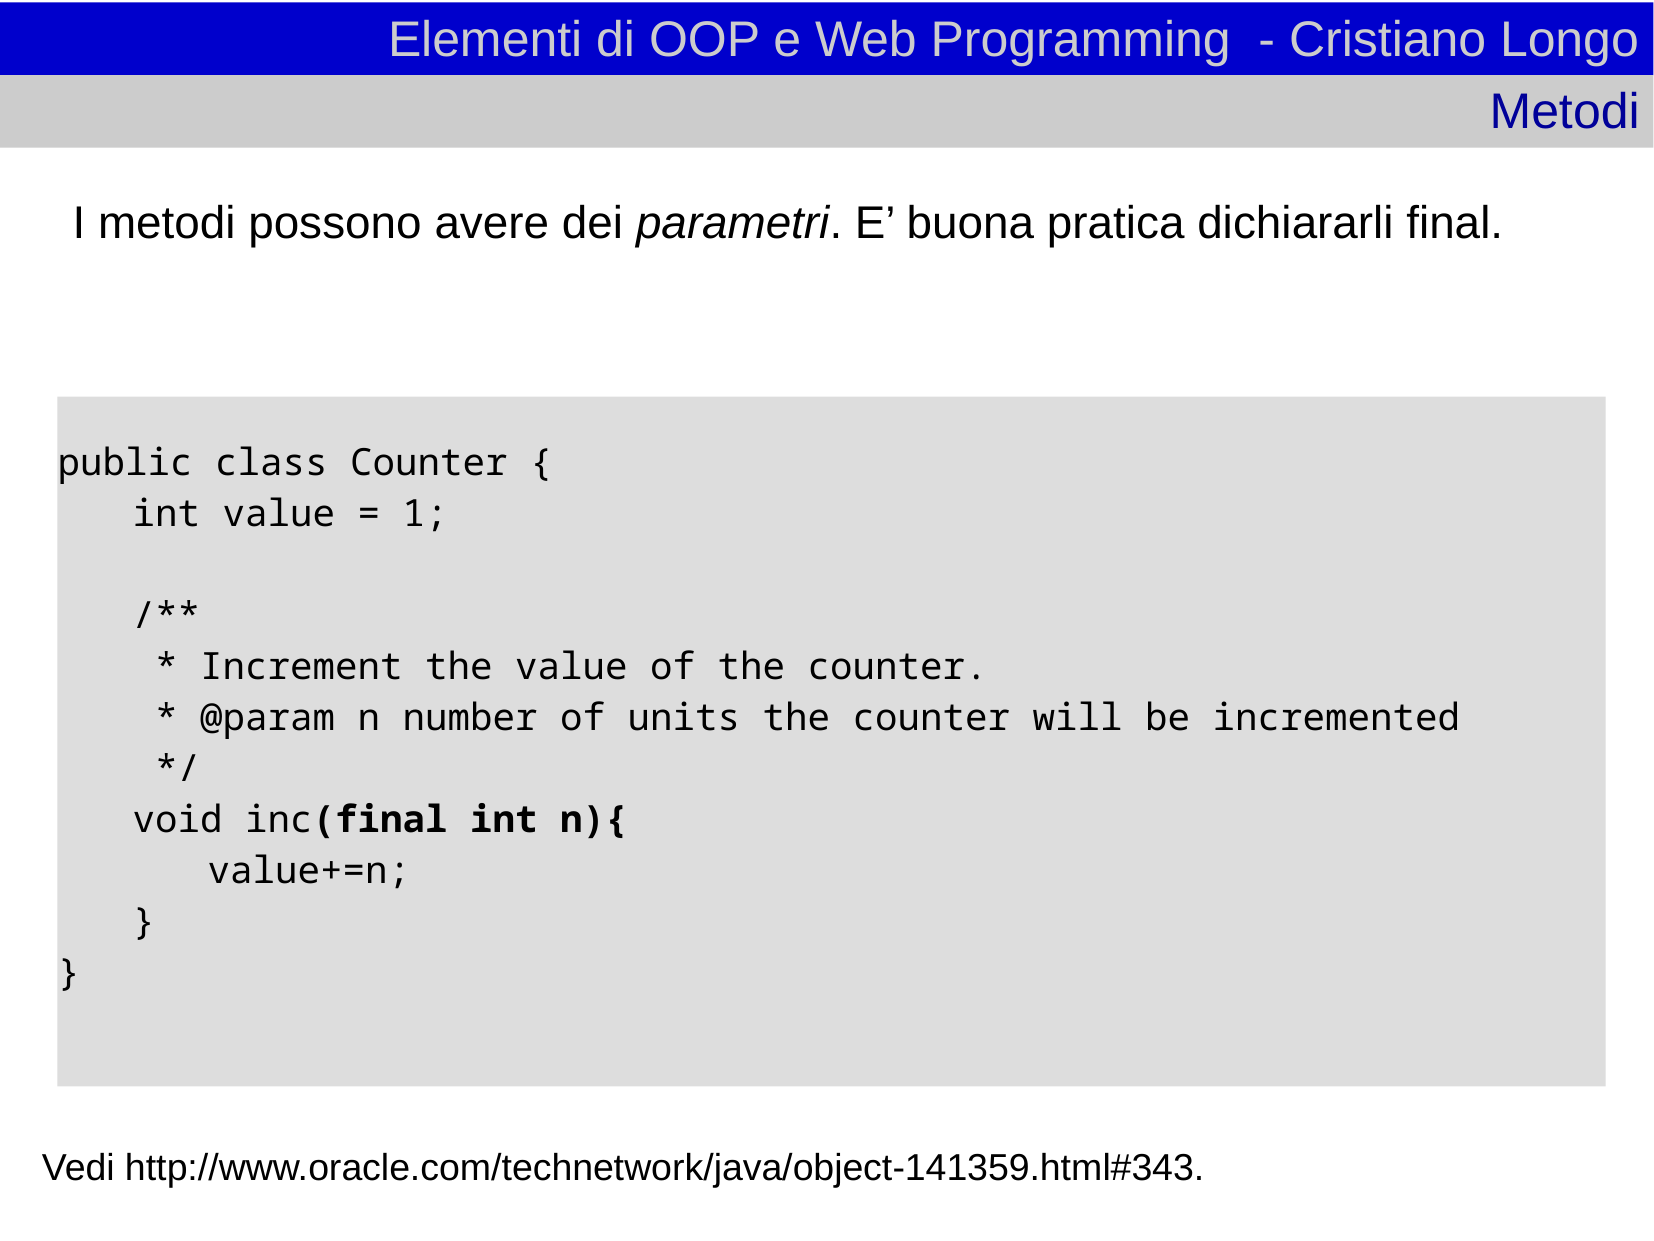

# Elementi di OOP e Web Programming - Cristiano Longo
Metodi
I metodi possono avere dei parametri. E’ buona pratica dichiararli final.
public class Counter {
	int value = 1;
	/**
	 * Increment the value of the counter.
	 * @param n number of units the counter will be incremented
	 */
	void inc(final int n){
		value+=n;
	}
}
Vedi http://www.oracle.com/technetwork/java/object-141359.html#343.